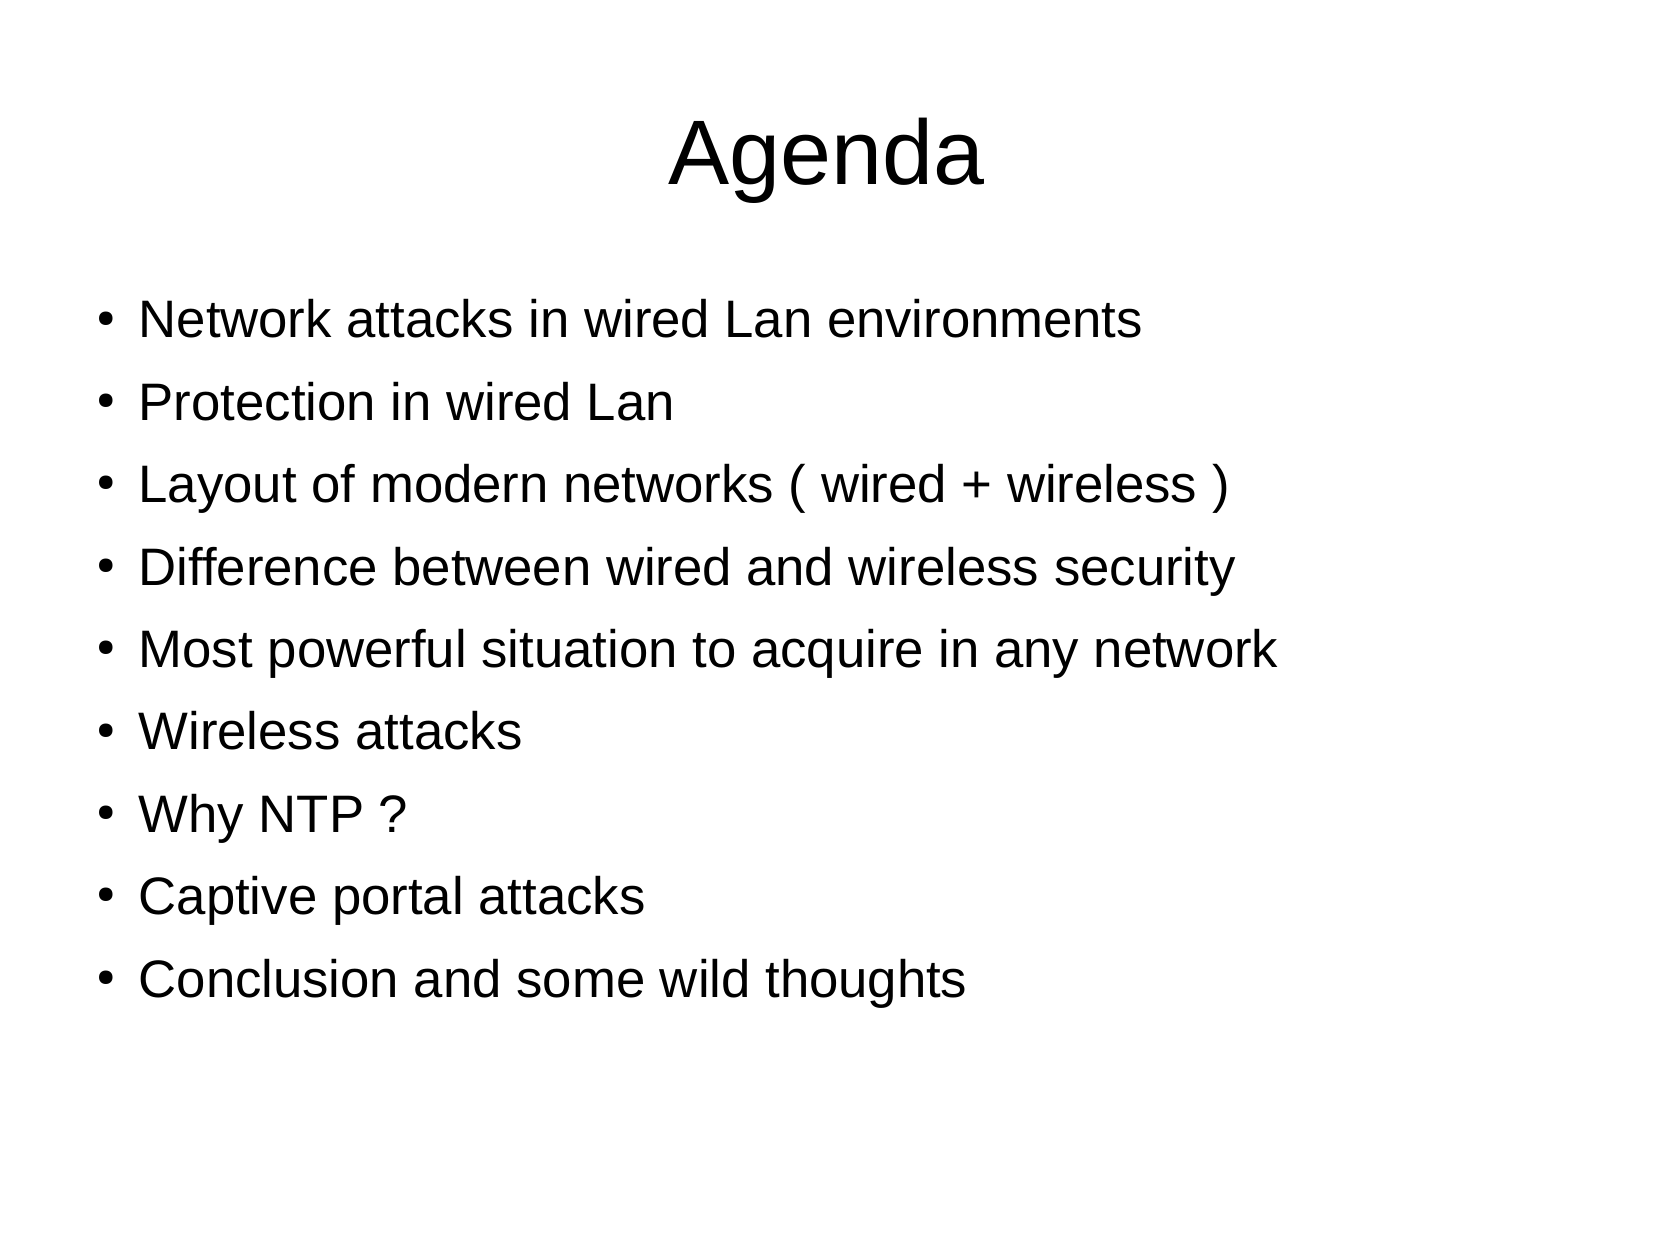

# Agenda
Network attacks in wired Lan environments
Protection in wired Lan
Layout of modern networks ( wired + wireless )
Difference between wired and wireless security
Most powerful situation to acquire in any network
Wireless attacks
Why NTP ?
Captive portal attacks
Conclusion and some wild thoughts